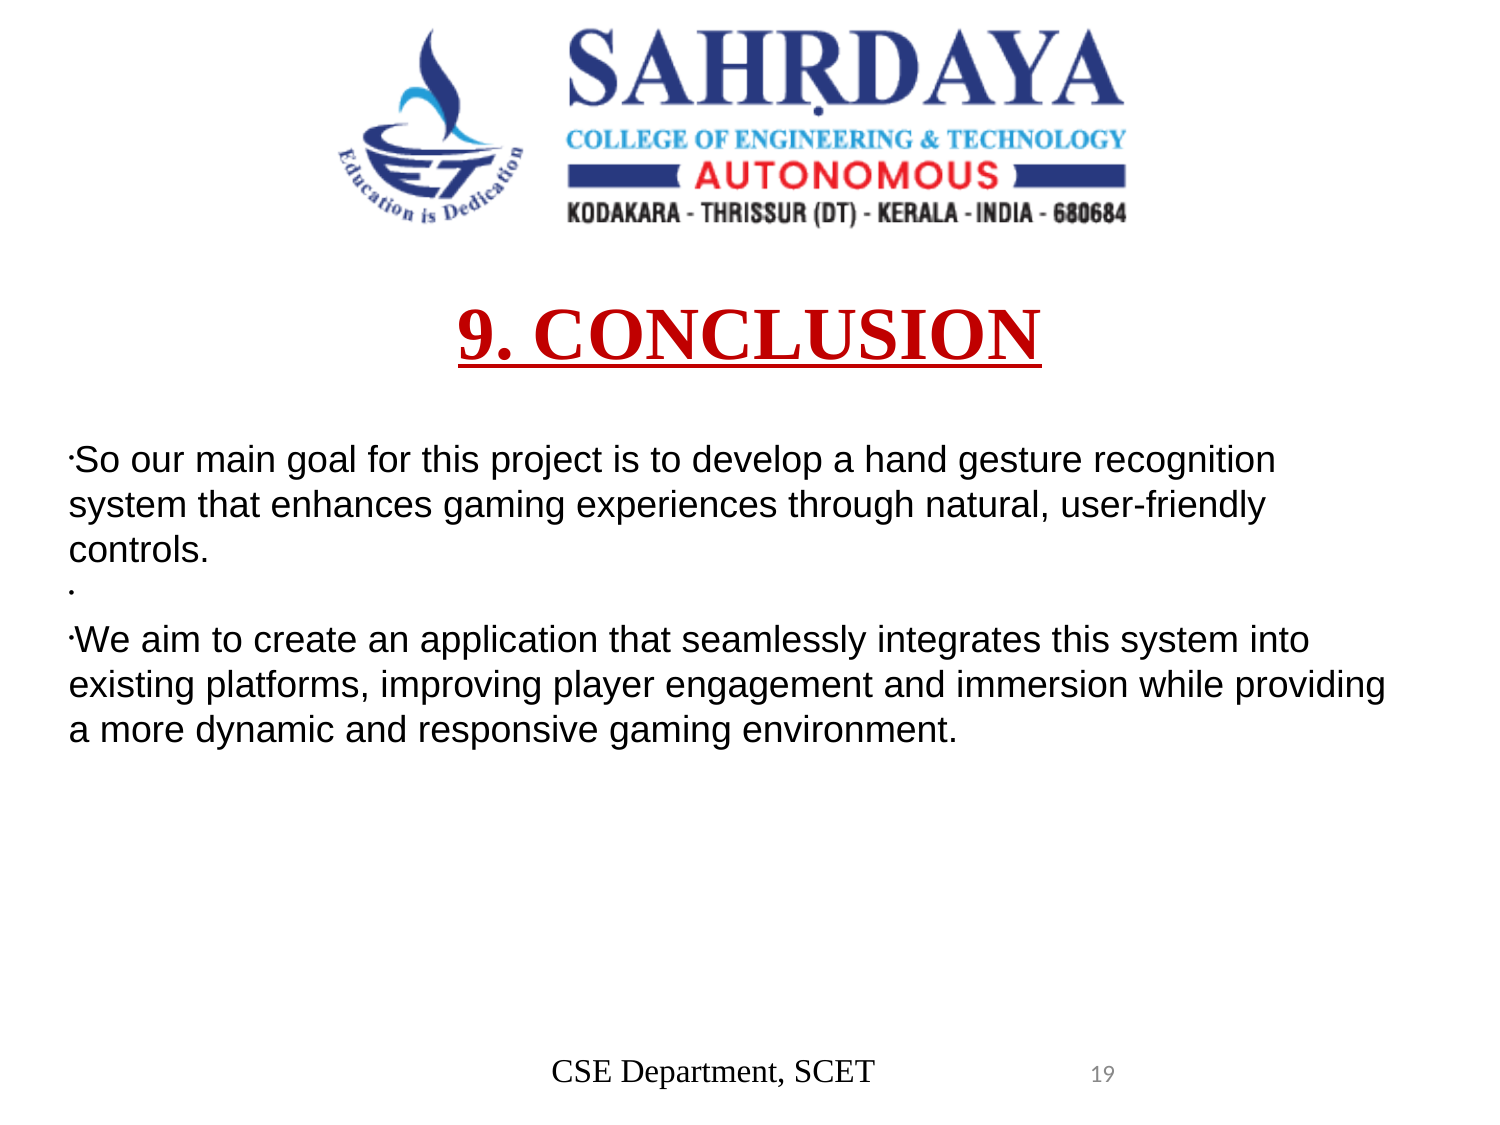

9. CONCLUSION
So our main goal for this project is to develop a hand gesture recognition system that enhances gaming experiences through natural, user-friendly controls.
We aim to create an application that seamlessly integrates this system into existing platforms, improving player engagement and immersion while providing a more dynamic and responsive gaming environment.
 CSE Department, SCET
19